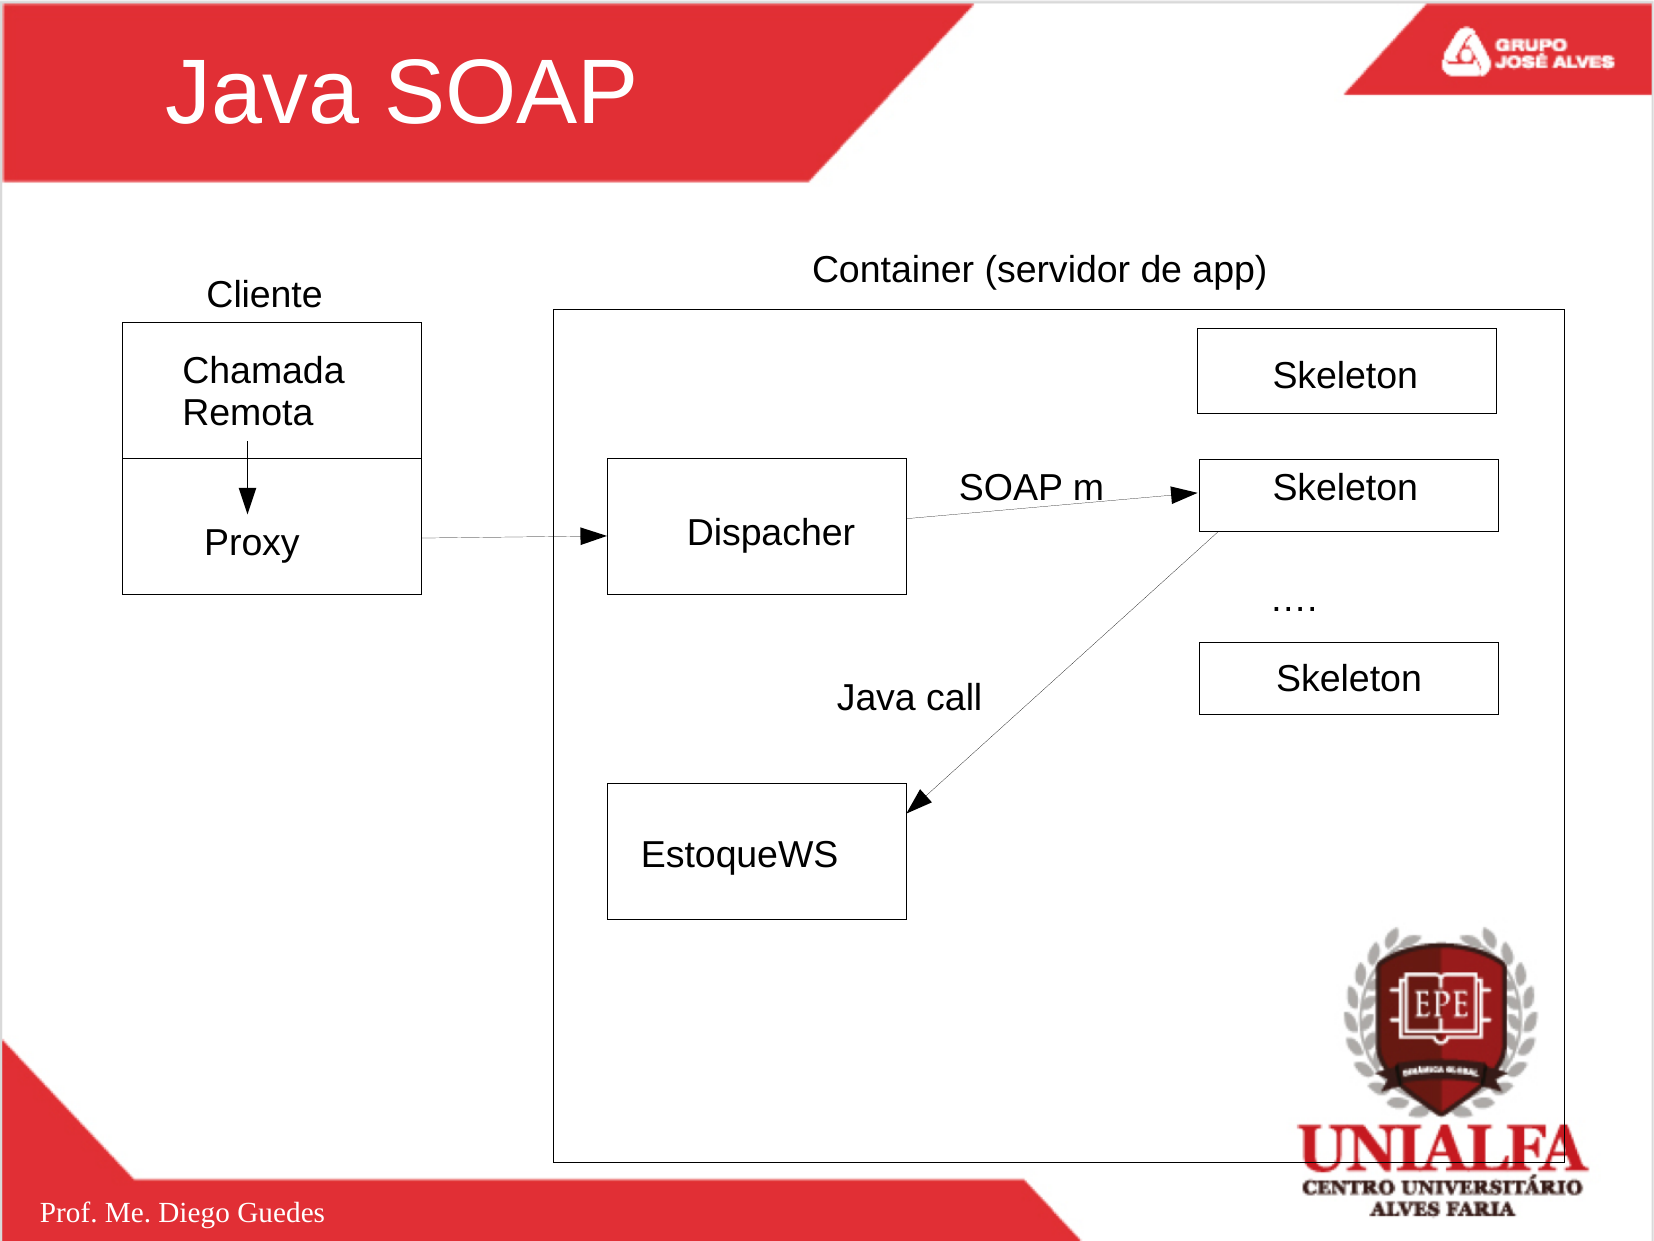

# Java SOAP
Container (servidor de app)
Cliente
Chamada Remota
Skeleton
SOAP m
Skeleton
Dispacher
Proxy
….
Skeleton
Java call
EstoqueWS